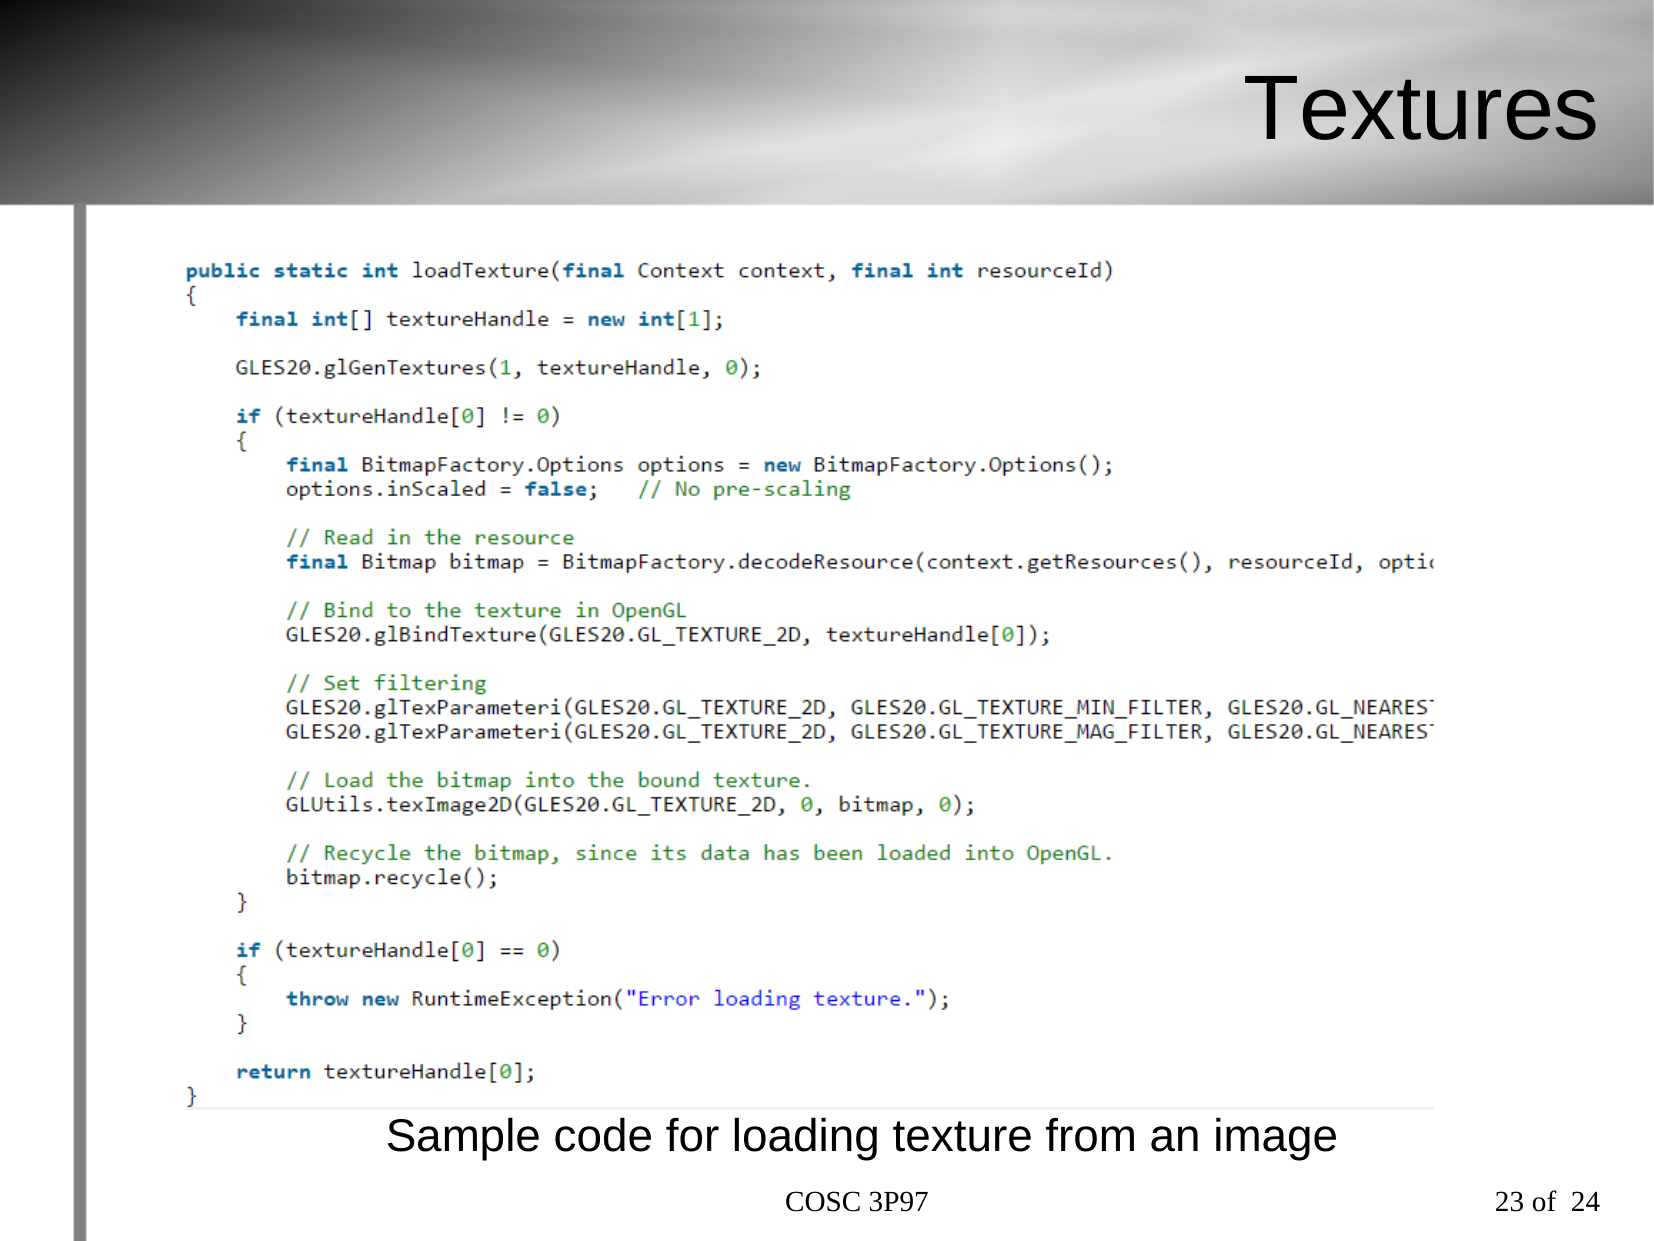

# Textures
Sample code for loading texture from an image
COSC 3P97
23